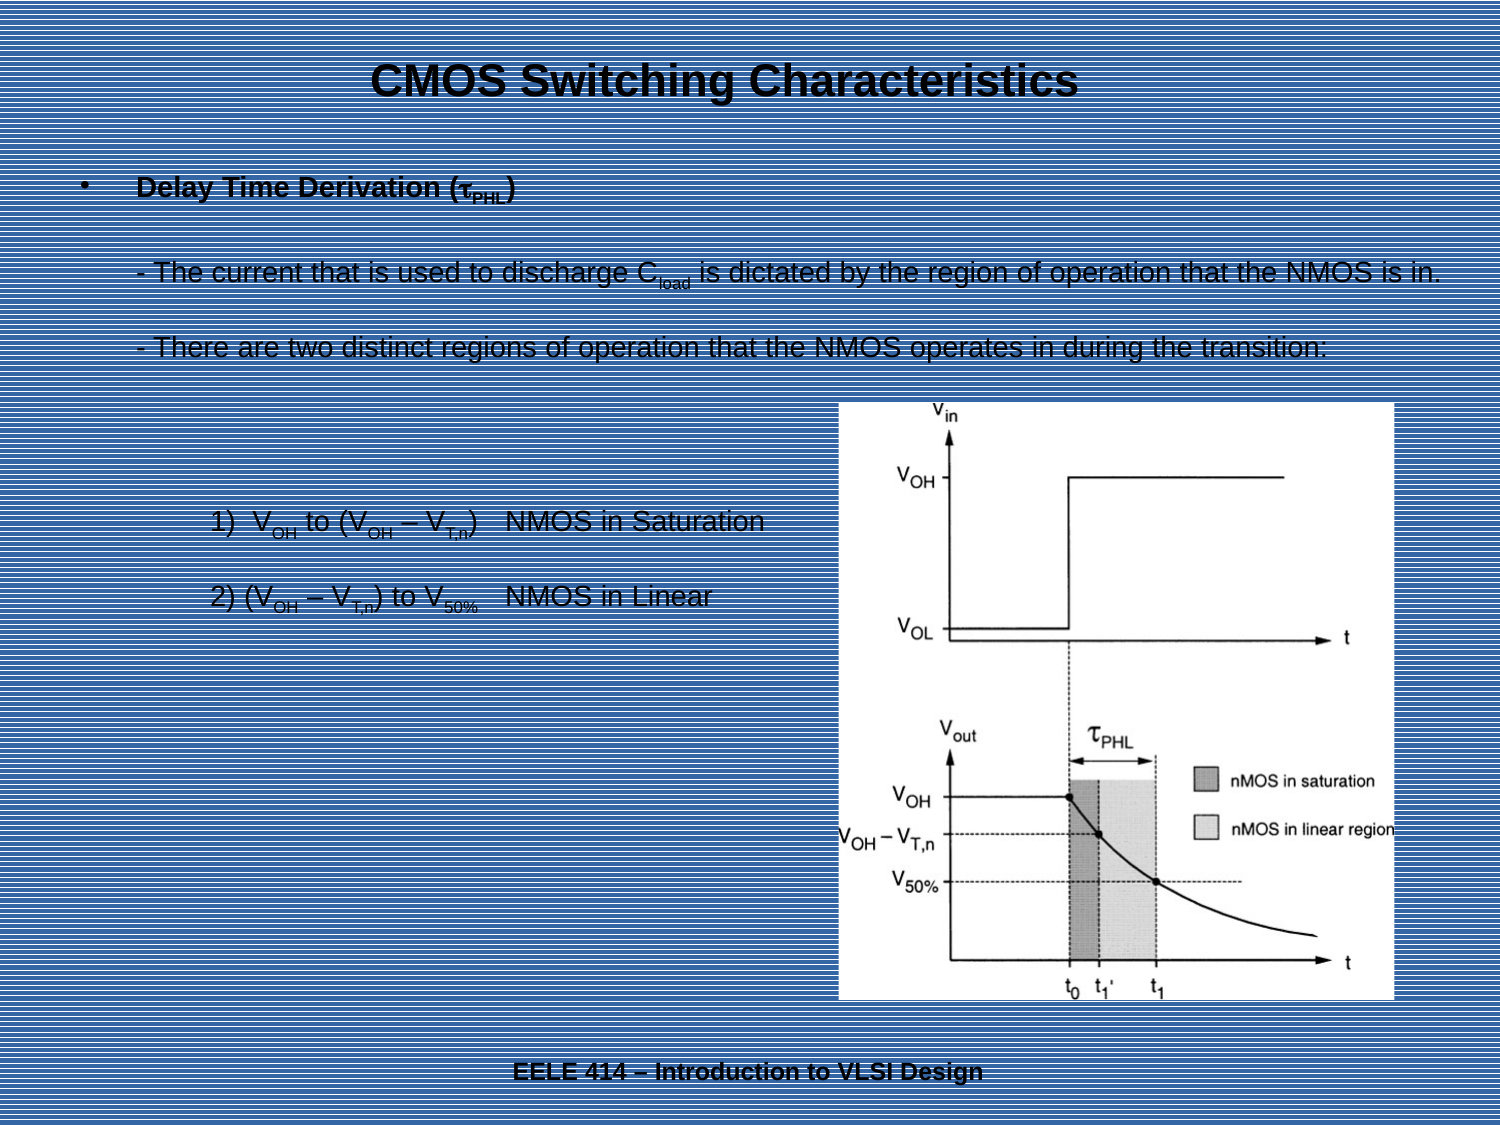

# CMOS Switching Characteristics
Delay Time Derivation (PHL)
- The current that is used to discharge Cload is dictated by the region of operation that the NMOS is in.
- There are two distinct regions of operation that the NMOS operates in during the transition:
 	1) VOH to (VOH – VT,n)	NMOS in Saturation
 	2) (VOH – VT,n) to V50%	NMOS in Linear